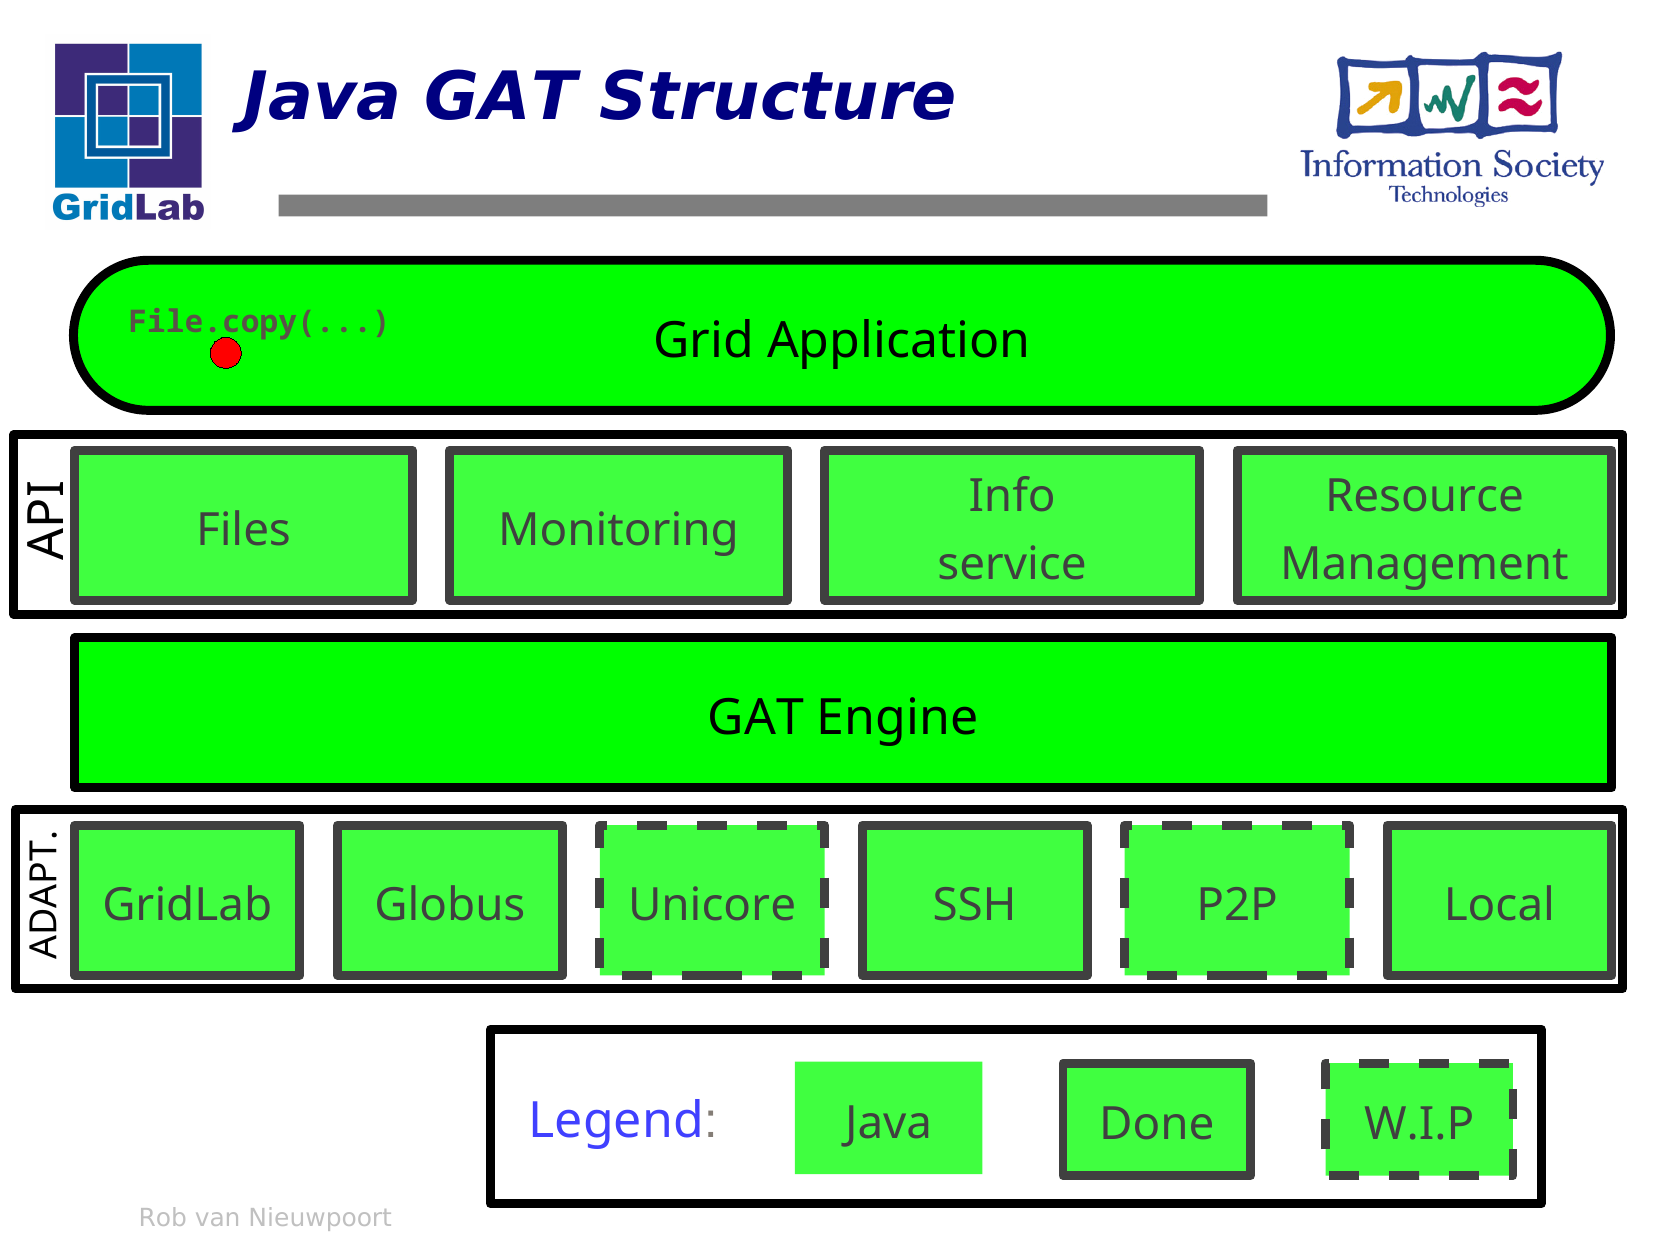

# Java GAT Structure
Grid Application
File.copy(...)
Monitoring
Info
service
Resource
Management
Files
API
GAT Engine
Globus
GridLab
Unicore
SSH
P2P
Local
ADAPT.
Java
W.I.P
Done
Legend: